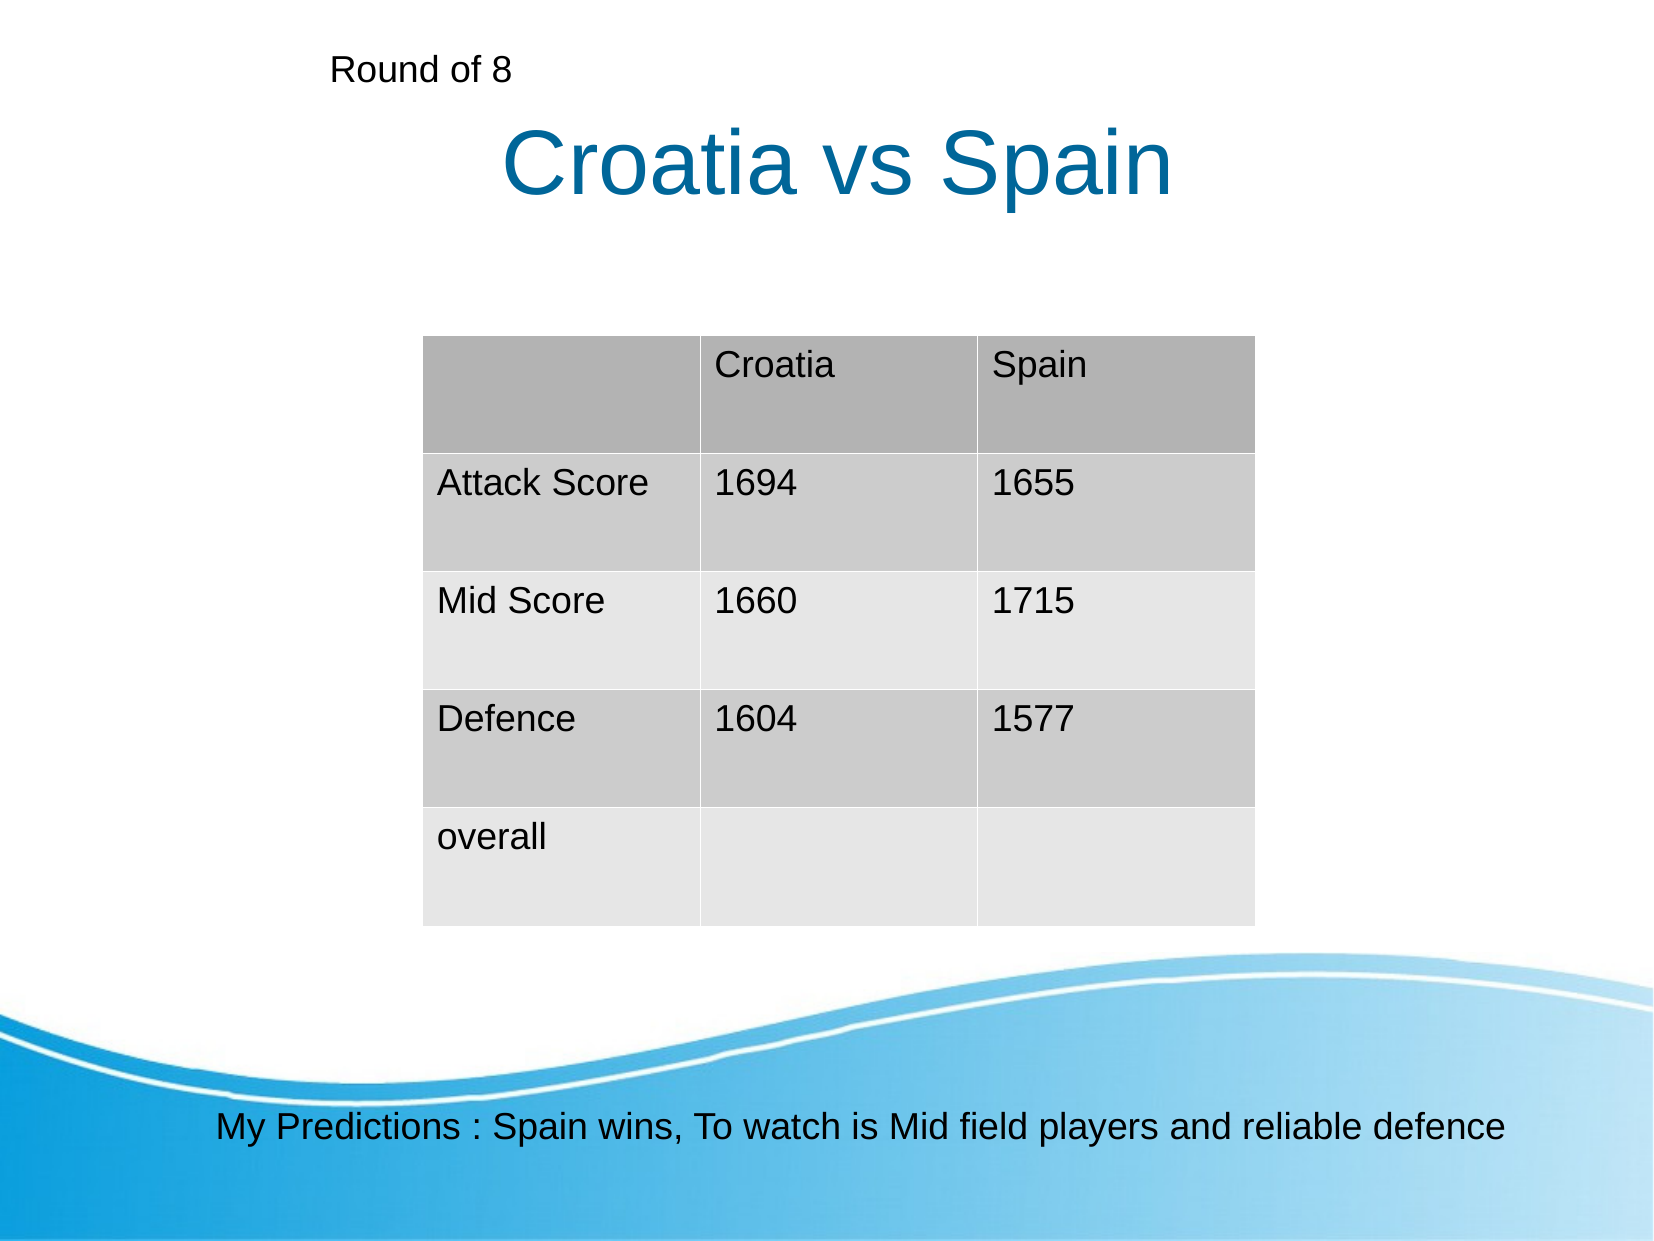

Round of 8
# Croatia vs Spain
| | Croatia | Spain |
| --- | --- | --- |
| Attack Score | 1694 | 1655 |
| Mid Score | 1660 | 1715 |
| Defence | 1604 | 1577 |
| overall | | |
My Predictions : Spain wins, To watch is Mid field players and reliable defence